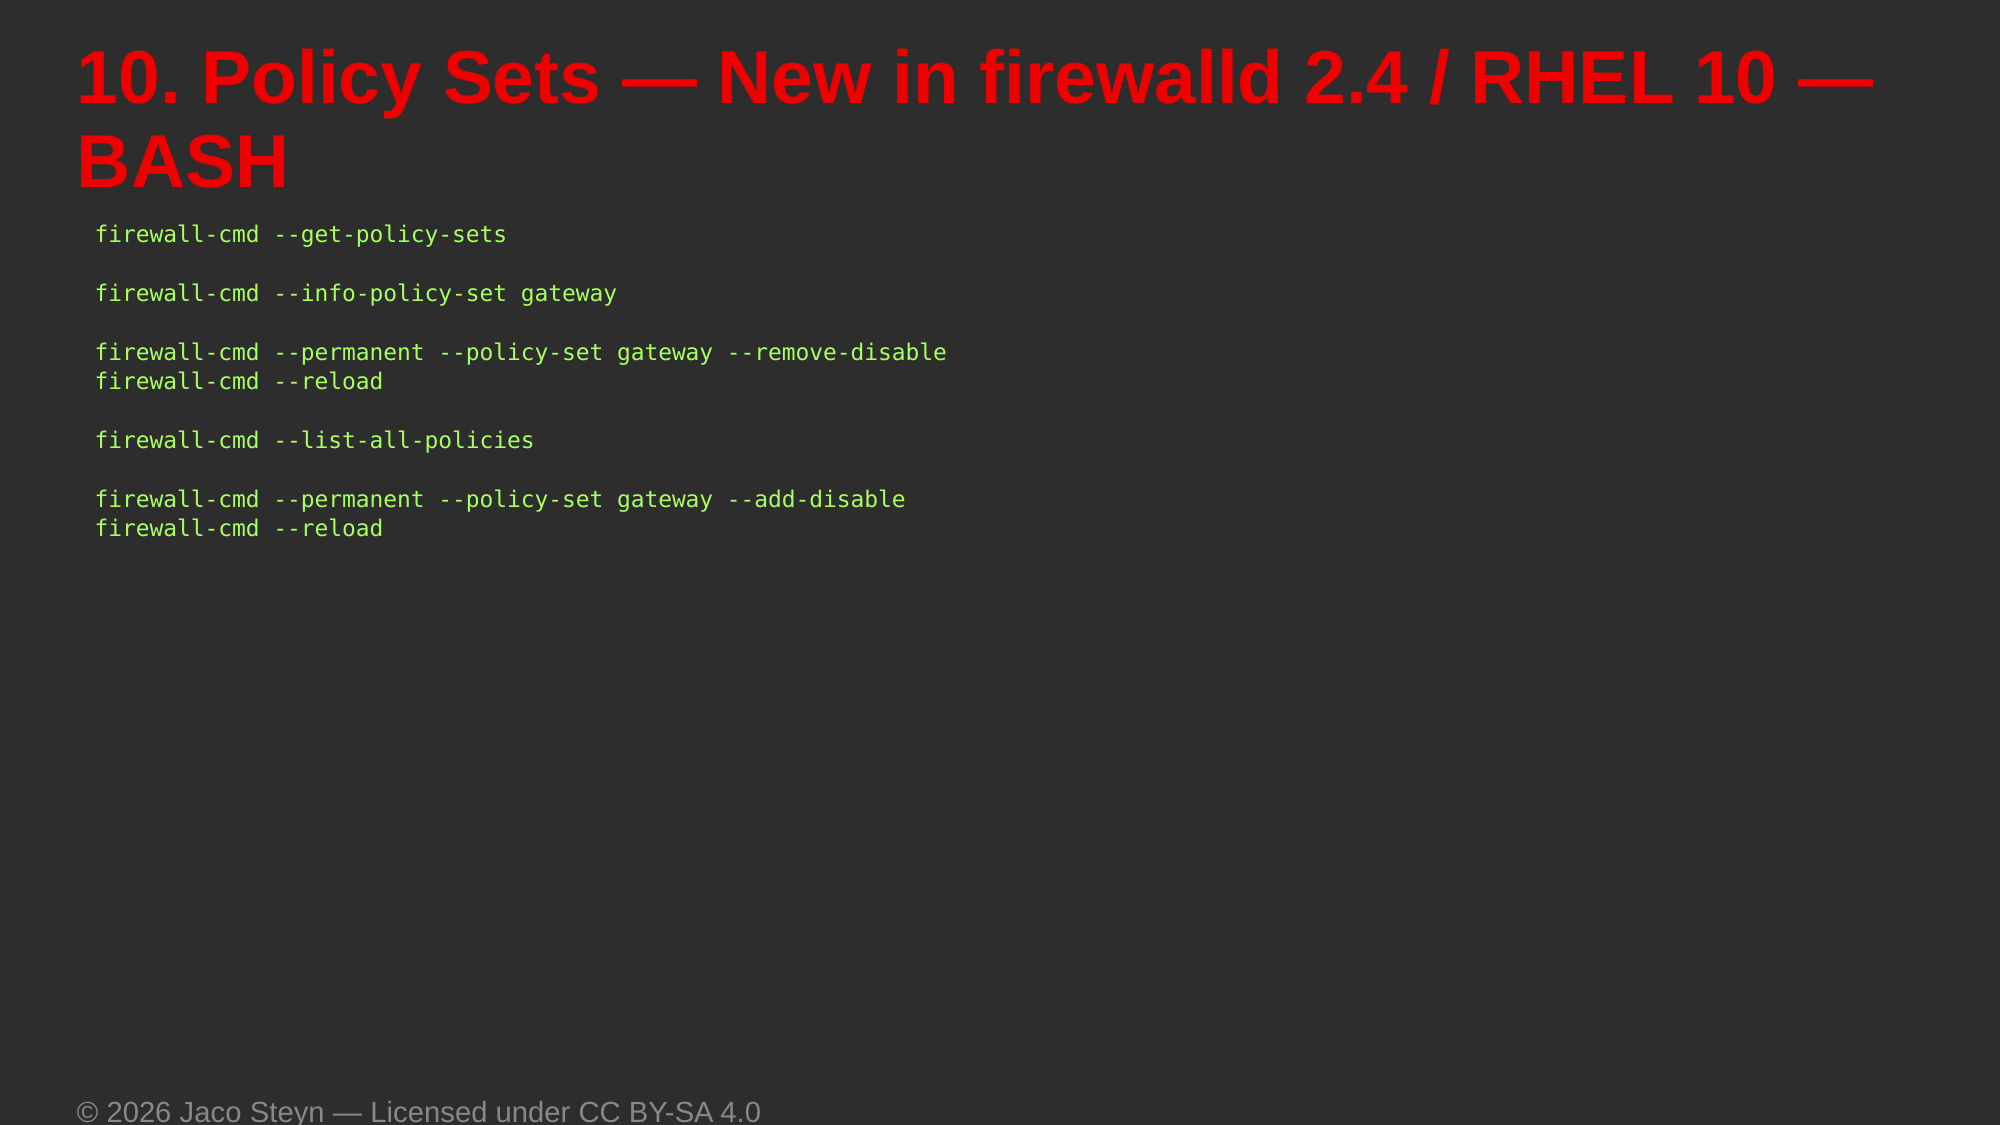

10. Policy Sets — New in firewalld 2.4 / RHEL 10 — BASH
firewall-cmd --get-policy-sets
firewall-cmd --info-policy-set gateway
firewall-cmd --permanent --policy-set gateway --remove-disable
firewall-cmd --reload
firewall-cmd --list-all-policies
firewall-cmd --permanent --policy-set gateway --add-disable
firewall-cmd --reload
© 2026 Jaco Steyn — Licensed under CC BY-SA 4.0